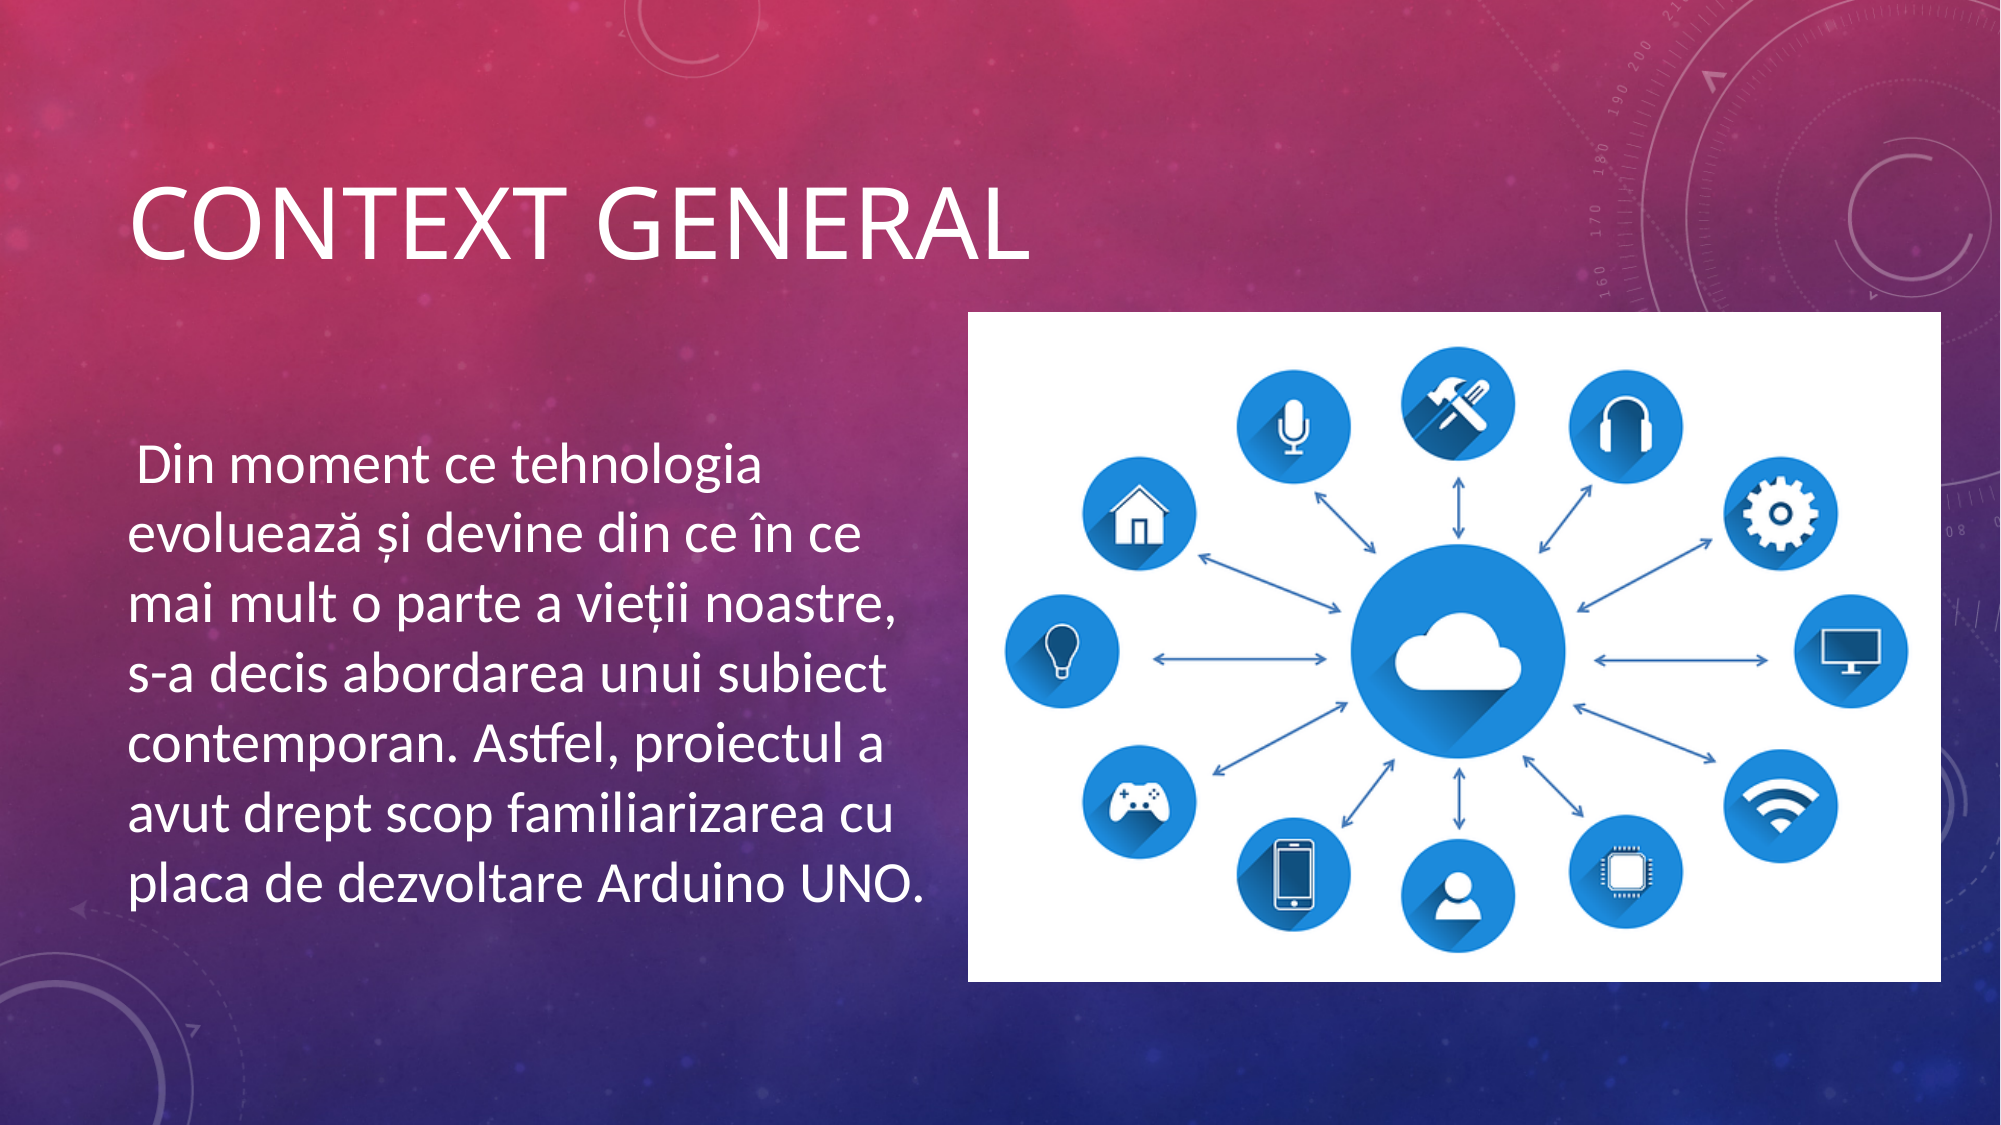

# CONTEXT GENERAL
 Din moment ce tehnologia evoluează și devine din ce în ce mai mult o parte a vieții noastre, s-a decis abordarea unui subiect contemporan. Astfel, proiectul a avut drept scop familiarizarea cu placa de dezvoltare Arduino UNO.